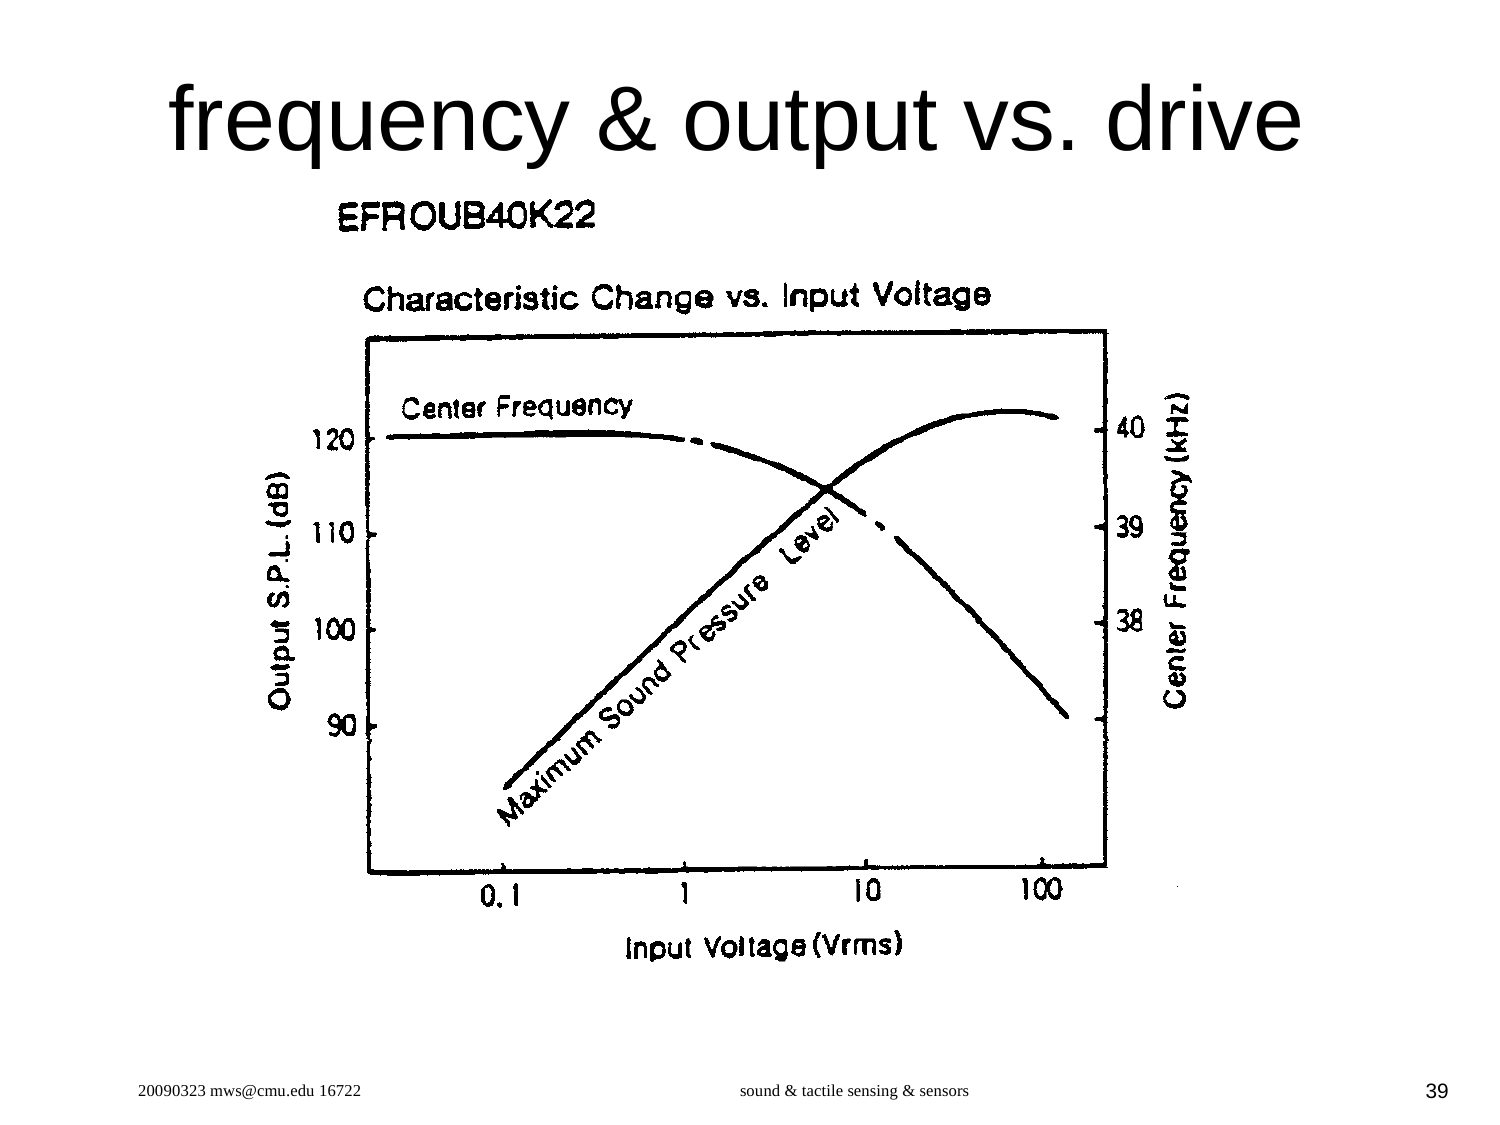

# frequency & output vs. drive
39
20090323 mws@cmu.edu 16722
sound & tactile sensing & sensors